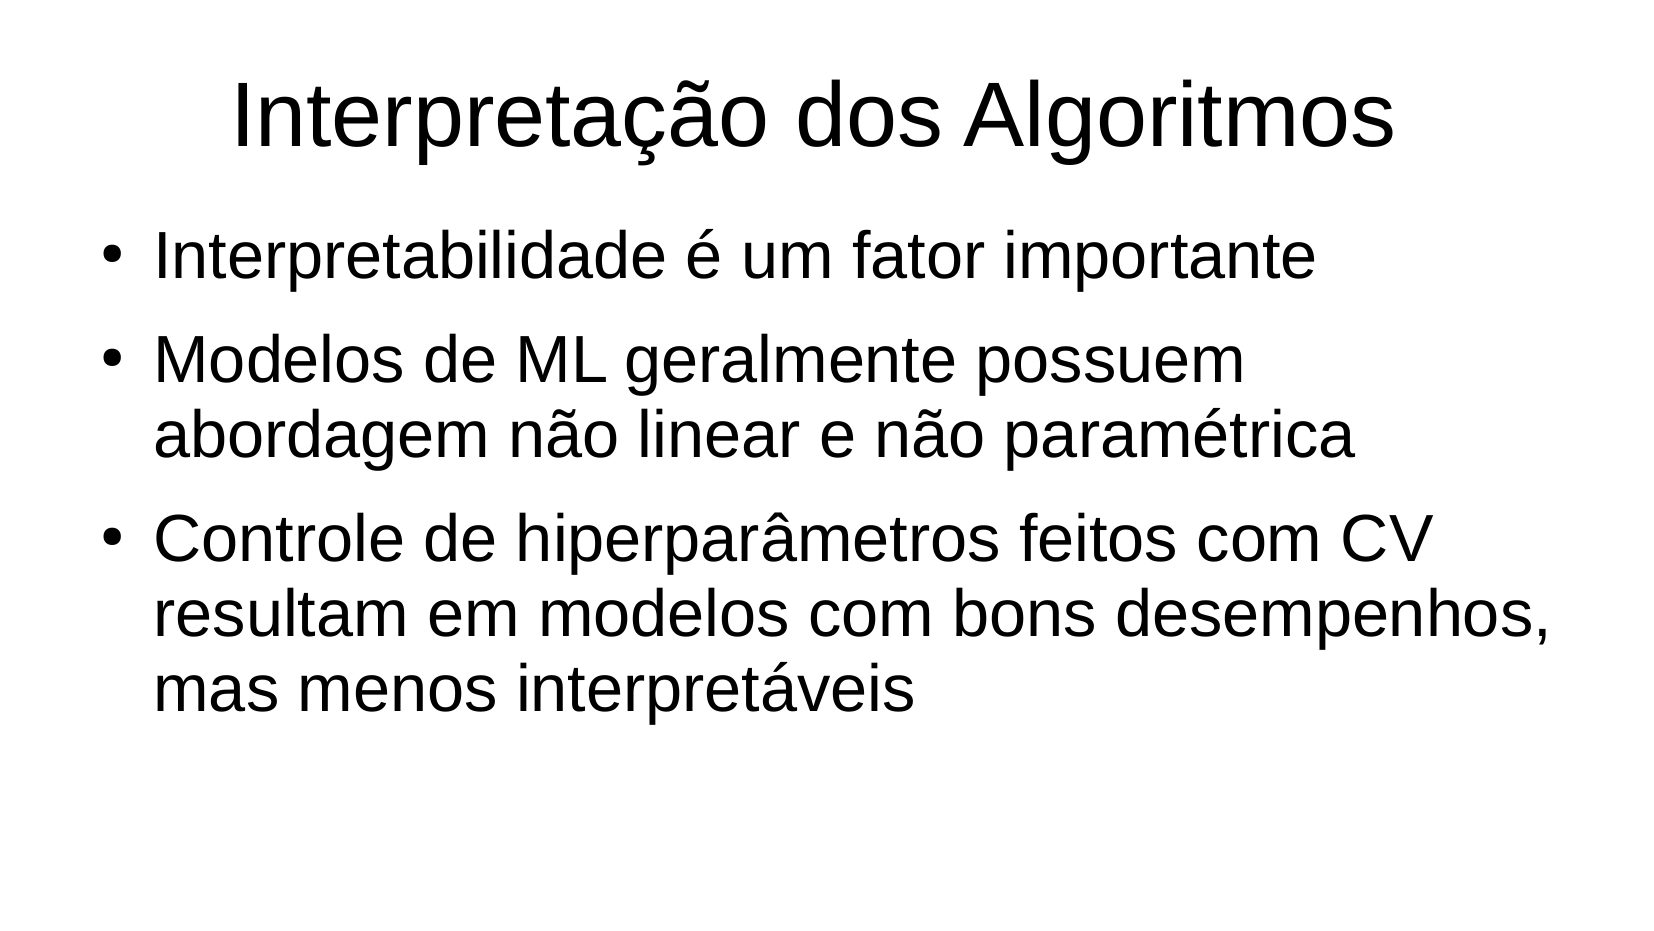

# Interpretação dos Algoritmos
Interpretabilidade é um fator importante
Modelos de ML geralmente possuem abordagem não linear e não paramétrica
Controle de hiperparâmetros feitos com CV resultam em modelos com bons desempenhos, mas menos interpretáveis